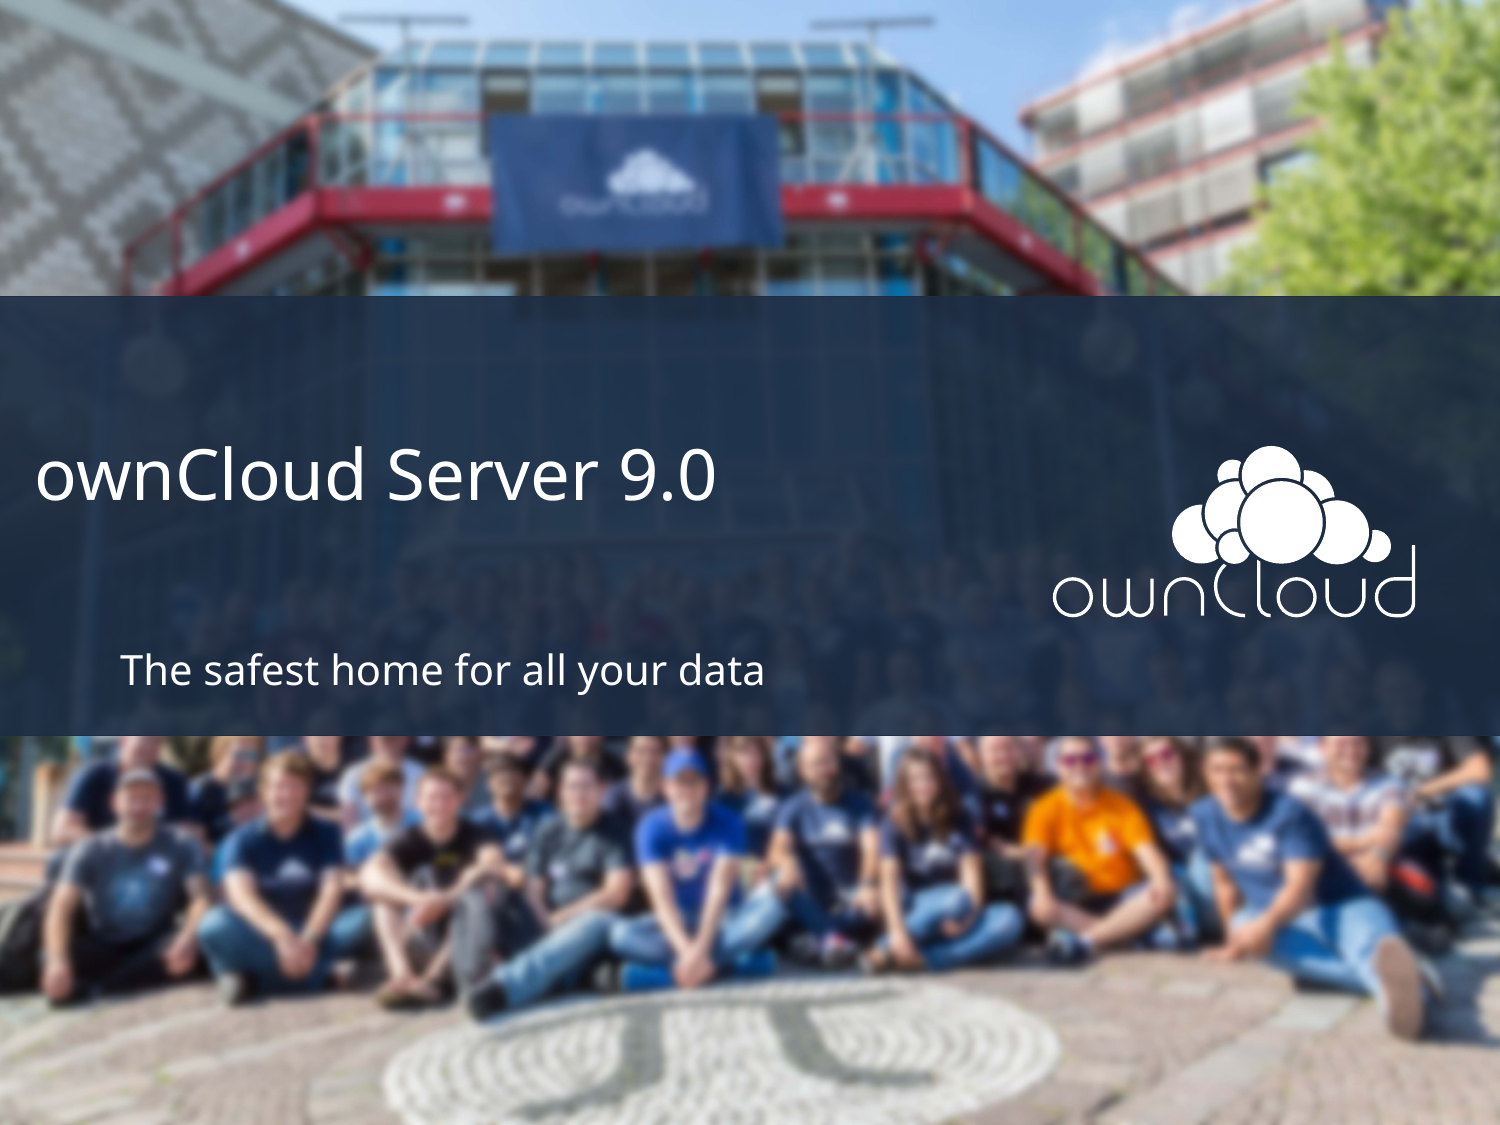

# ownCloud Server 9.0
The safest home for all your data